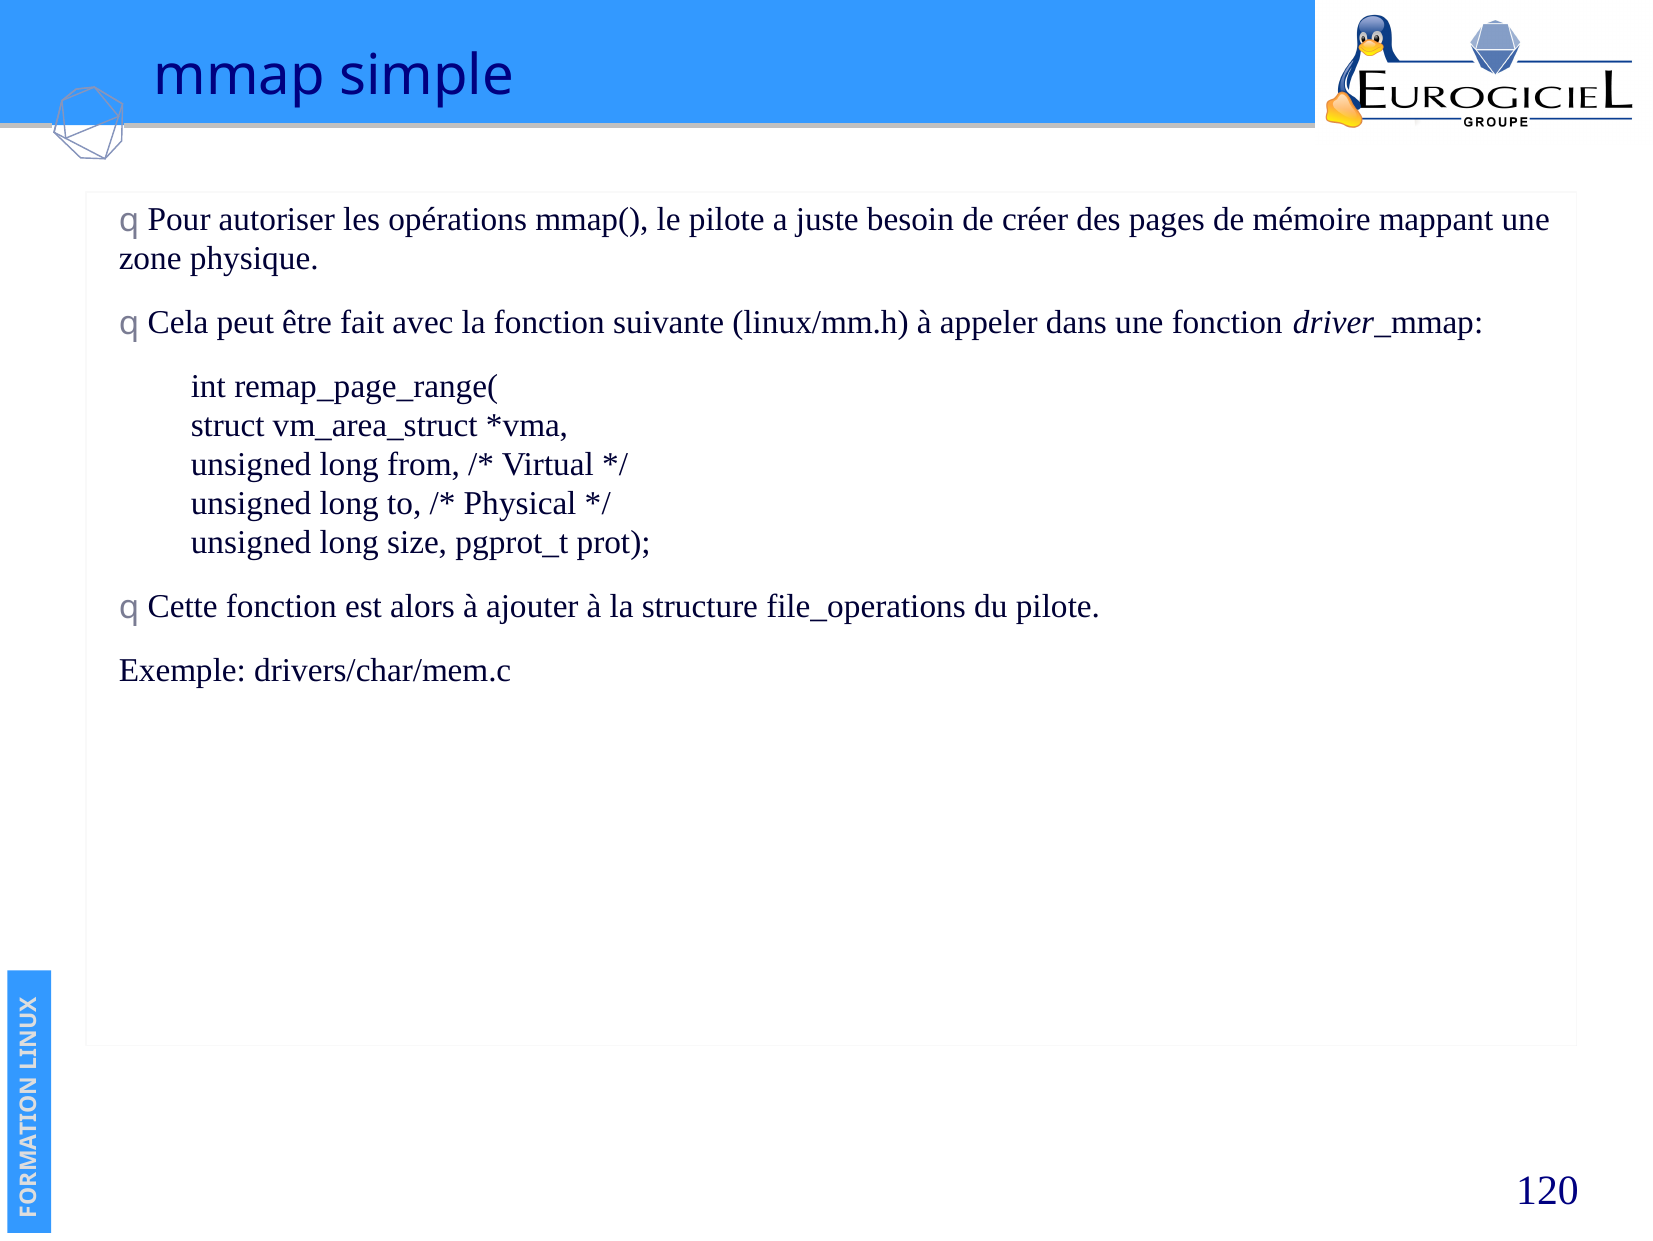

# mmap simple
 Pour autoriser les opérations mmap(), le pilote a juste besoin de créer des pages de mémoire mappant une zone physique.
 Cela peut être fait avec la fonction suivante (linux/mm.h) à appeler dans une fonction driver_mmap:
int remap_page_range(
struct vm_area_struct *vma,
unsigned long from, /* Virtual */
unsigned long to, /* Physical */
unsigned long size, pgprot_t prot);
 Cette fonction est alors à ajouter à la structure file_operations du pilote.
Exemple: drivers/char/mem.c